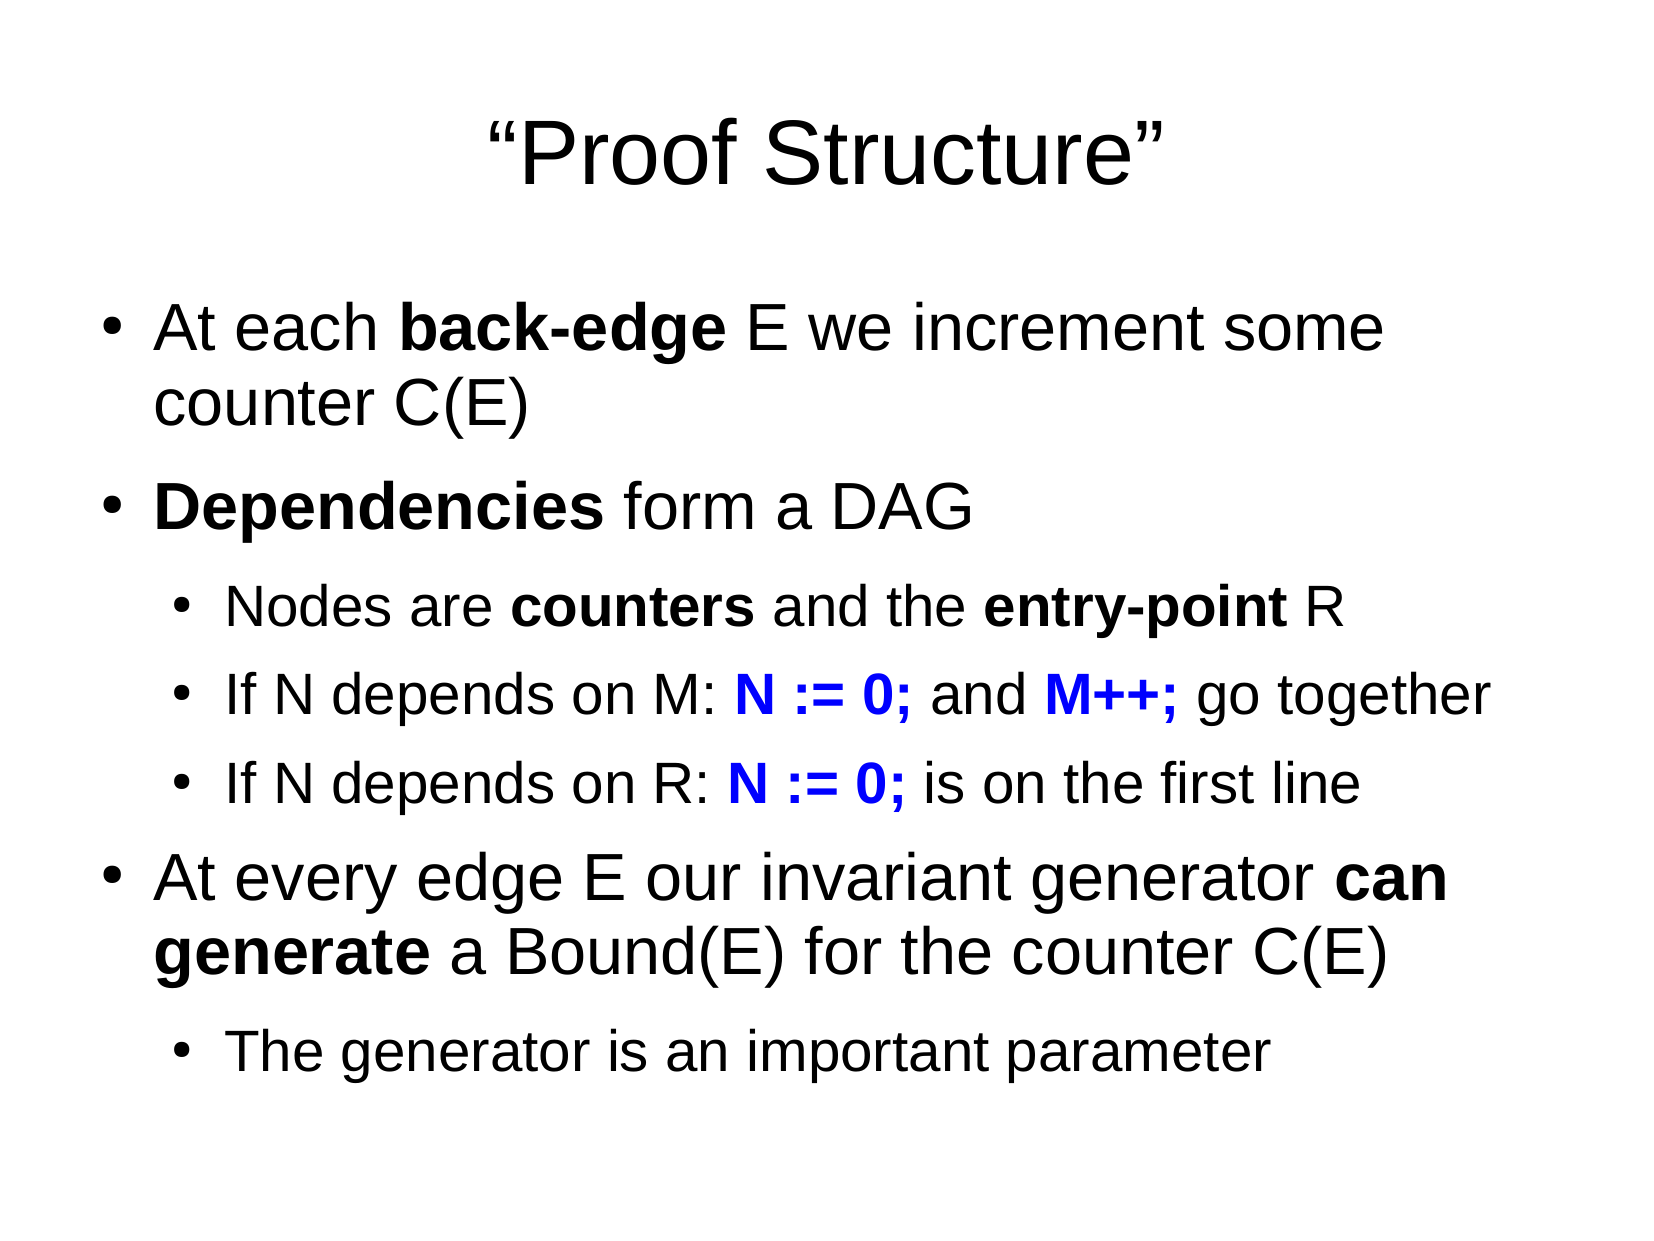

# “Proof Structure”
At each back-edge E we increment some counter C(E)
Dependencies form a DAG
Nodes are counters and the entry-point R
If N depends on M: N := 0; and M++; go together
If N depends on R: N := 0; is on the first line
At every edge E our invariant generator can generate a Bound(E) for the counter C(E)
The generator is an important parameter